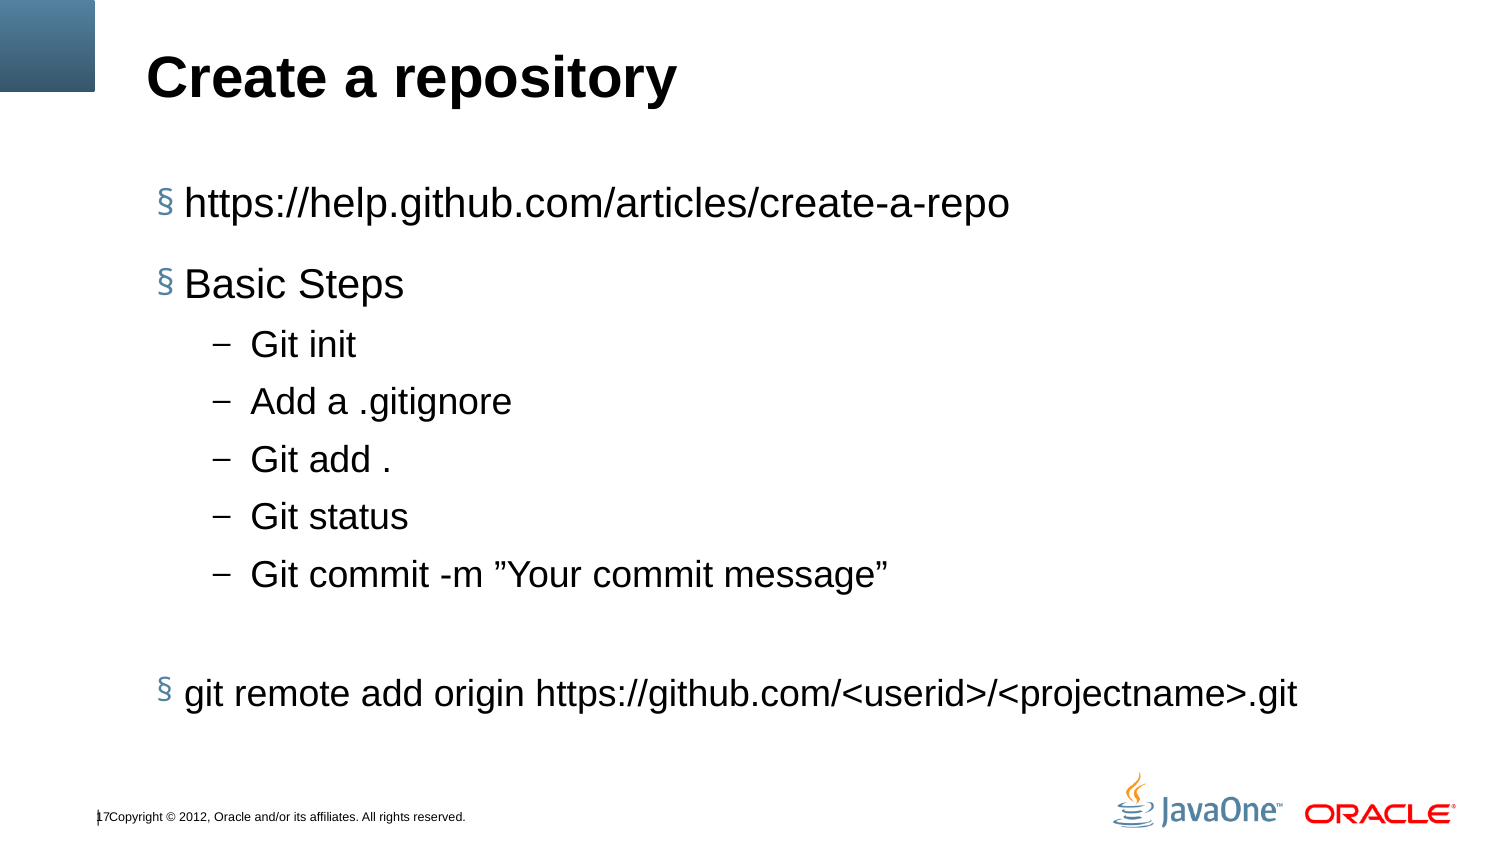

# Create a repository
https://help.github.com/articles/create-a-repo
Basic Steps
Git init
Add a .gitignore
Git add .
Git status
Git commit -m ”Your commit message”
git remote add origin https://github.com/<userid>/<projectname>.git